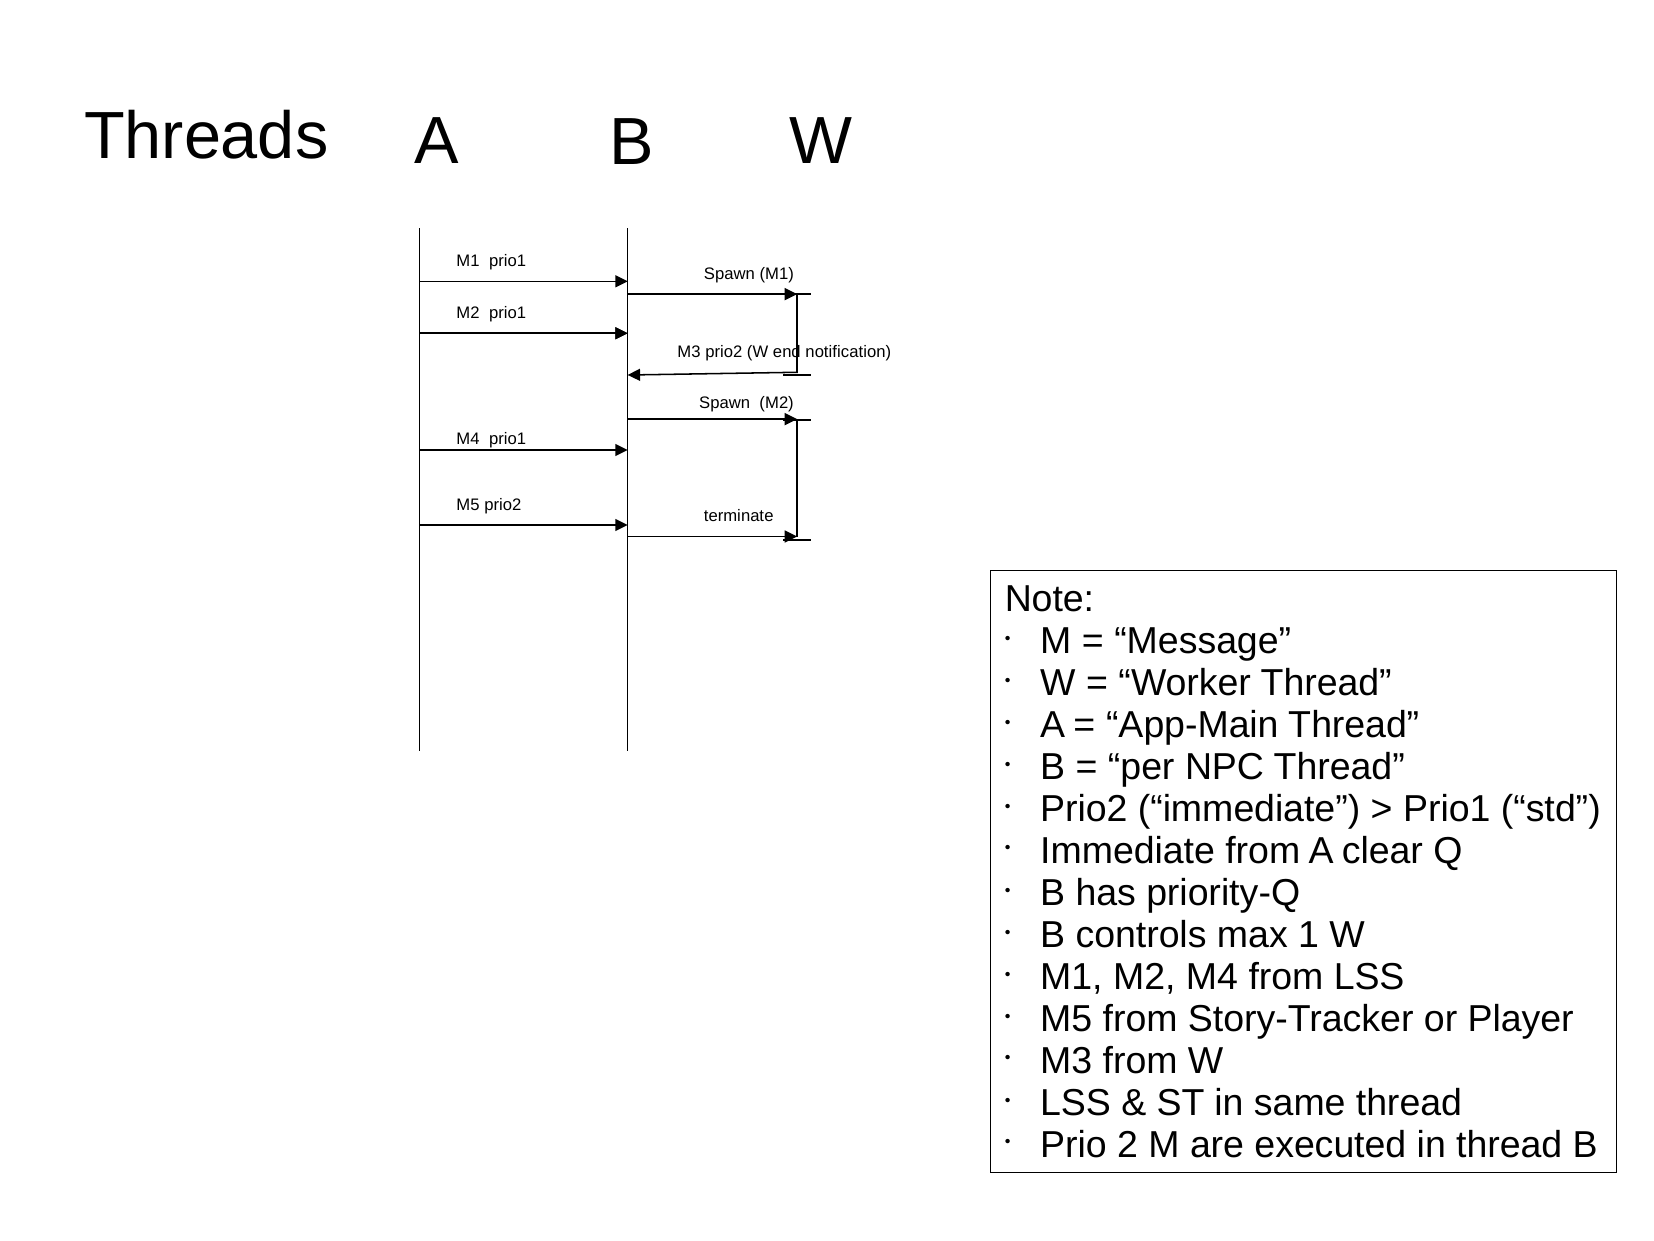

Threads
A
W
B
M1 prio1
Spawn (M1)
M2 prio1
M3 prio2 (W end notification)
Spawn (M2)
M4 prio1
M5 prio2
terminate
Note:
M = “Message”
W = “Worker Thread”
A = “App-Main Thread”
B = “per NPC Thread”
Prio2 (“immediate”) > Prio1 (“std”)
Immediate from A clear Q
B has priority-Q
B controls max 1 W
M1, M2, M4 from LSS
M5 from Story-Tracker or Player
M3 from W
LSS & ST in same thread
Prio 2 M are executed in thread B